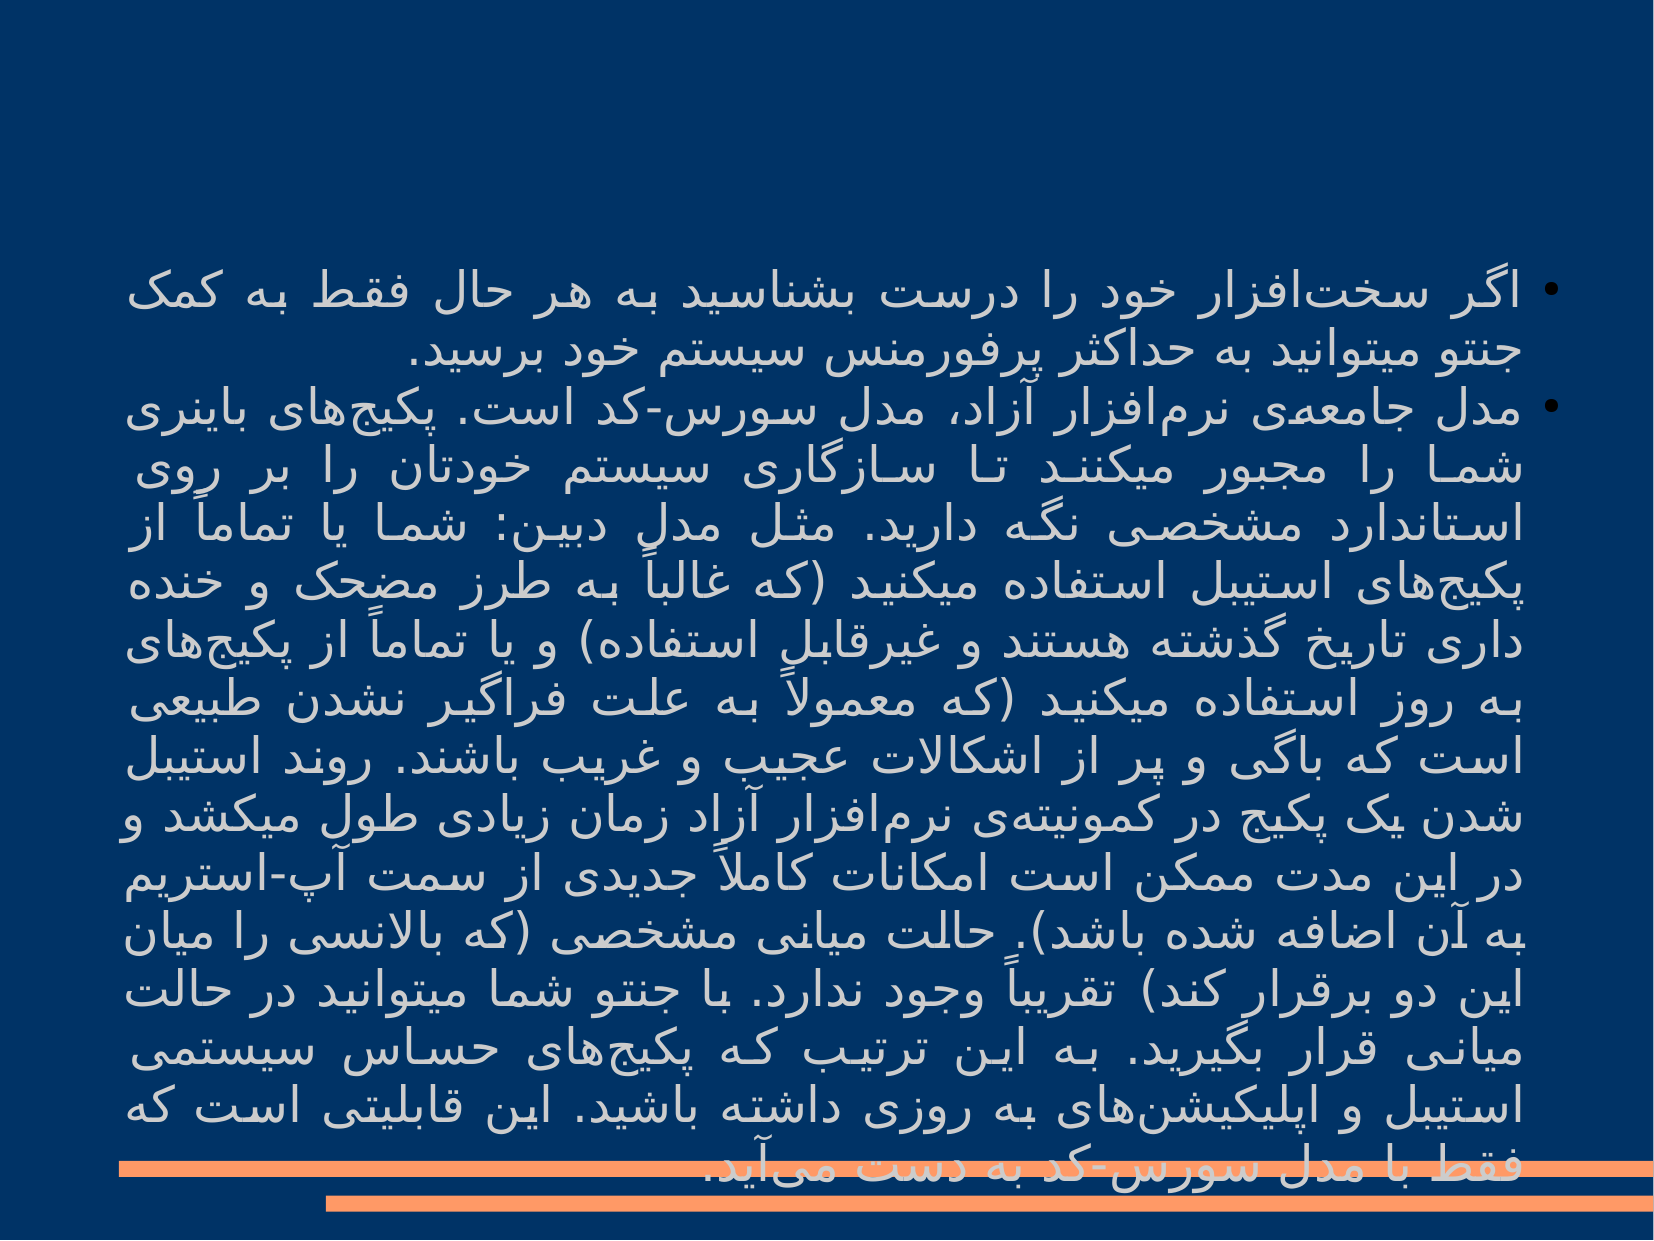

#
 اگر سخت‌افزار خود را درست بشناسید به هر حال فقط به کمک جنتو میتوانید به حداکثر پرفورمنس سیستم خود برسید.
 مدل جامعه‌ی نرم‌افزار آزاد، مدل سورس-کد است. پکیج‌های باینری شما را مجبور میکنند تا سازگاری سیستم خودتان را بر روی استاندارد مشخصی نگه دارید. مثل مدل دبین: شما یا تماماً از پکیج‌های استیبل استفاده میکنید (که غالباً به طرز مضحک و خنده داری تاریخ گذشته هستند و غیرقابل استفاده) و یا تماماً از پکیج‌های به روز استفاده میکنید (که معمولاً به علت فراگیر نشدن طبیعی است که باگی و پر از اشکالات عجیب و غریب باشند. روند استیبل شدن یک پکیج در کمونیته‌ی نرم‌افزار آزاد زمان زیادی طول میکشد و در این مدت ممکن است امکانات کاملاً جدیدی از سمت آپ-استریم به آن اضافه شده باشد). حالت میانی مشخصی (که بالانسی را میان این دو برقرار کند) تقریباً وجود ندارد. با جنتو شما میتوانید در حالت میانی قرار بگیرید. به این ترتیب که پکیج‌های حساس سیستمی استیبل و اپلیکیشن‌های به روزی داشته باشید. این قابلیتی است که فقط با مدل سورس-کد به دست می‌آید.